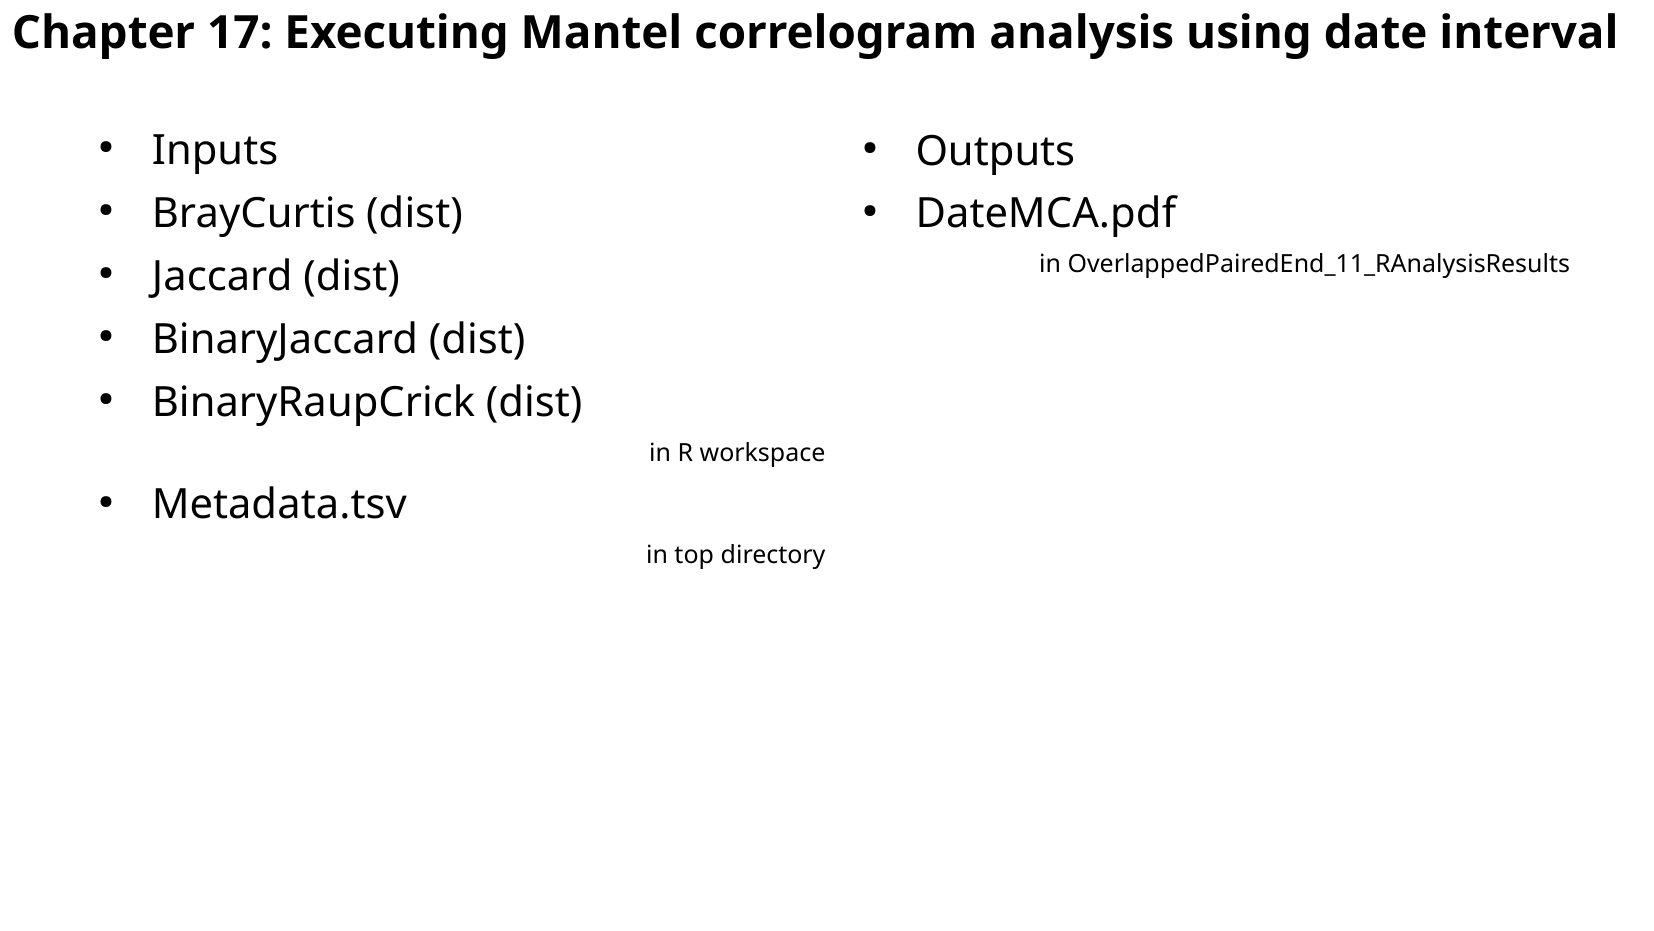

# Chapter 17: Executing Mantel correlogram analysis using date interval
Inputs
BrayCurtis (dist)
Jaccard (dist)
BinaryJaccard (dist)
BinaryRaupCrick (dist)
in R workspace
Metadata.tsv
in top directory
Outputs
DateMCA.pdf
in OverlappedPairedEnd_11_RAnalysisResults